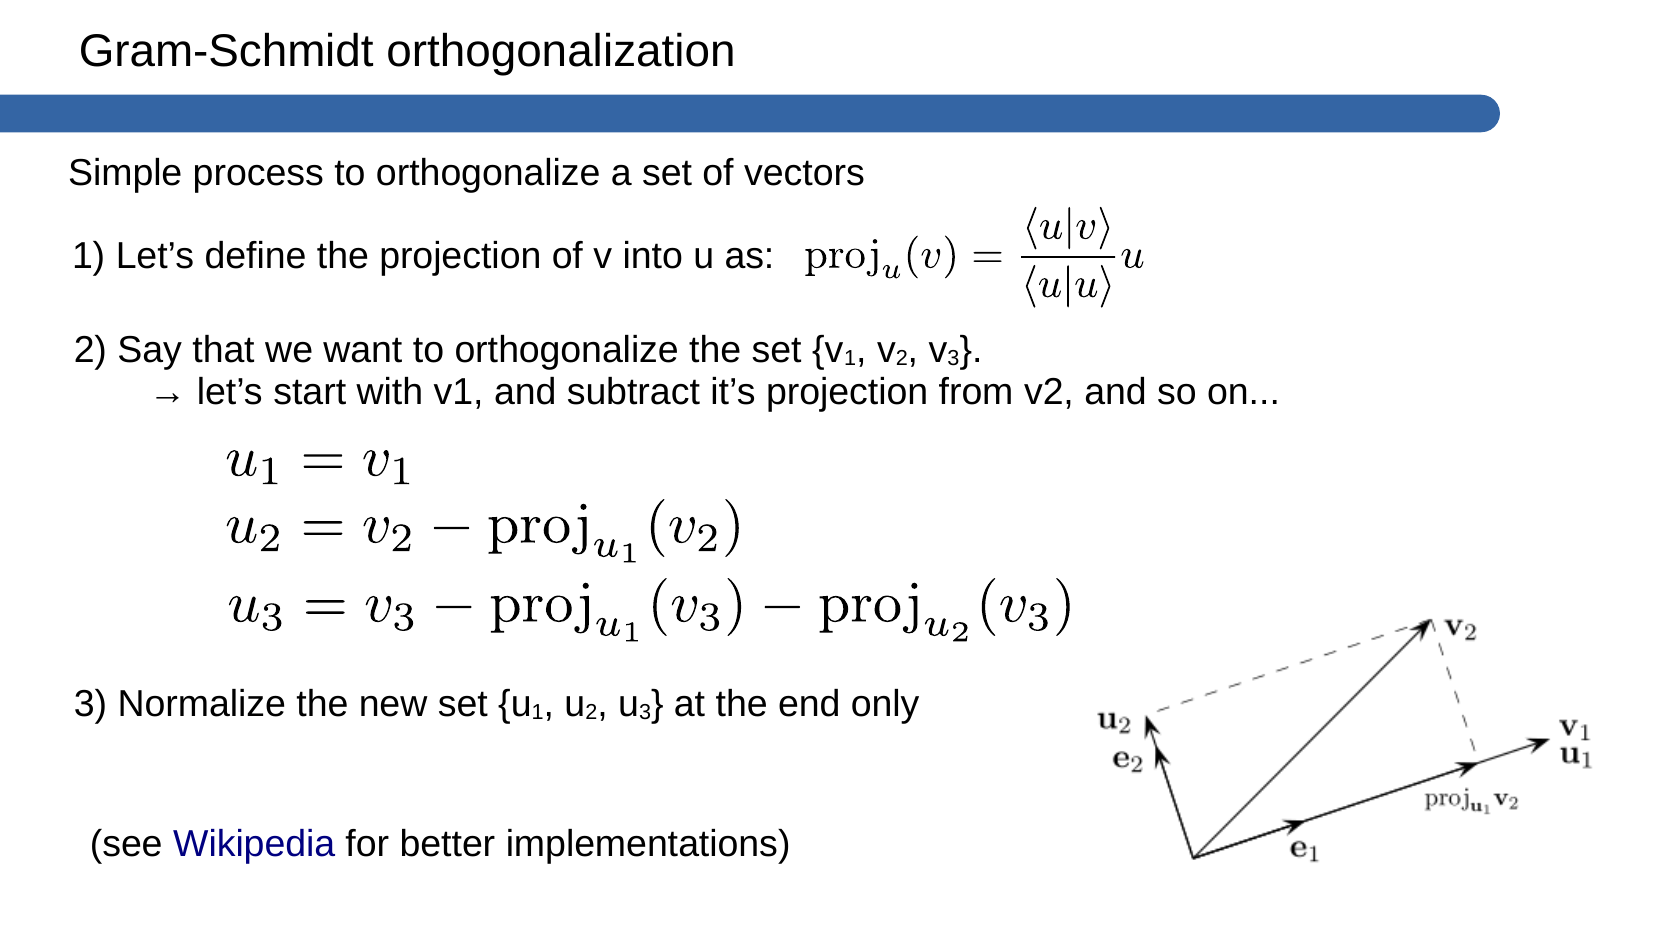

# Gram-Schmidt orthogonalization
Simple process to orthogonalize a set of vectors
1) Let’s define the projection of v into u as:
2) Say that we want to orthogonalize the set {v1, v2, v3}.
	→ let’s start with v1, and subtract it’s projection from v2, and so on...
3) Normalize the new set {u1, u2, u3} at the end only
(see Wikipedia for better implementations)